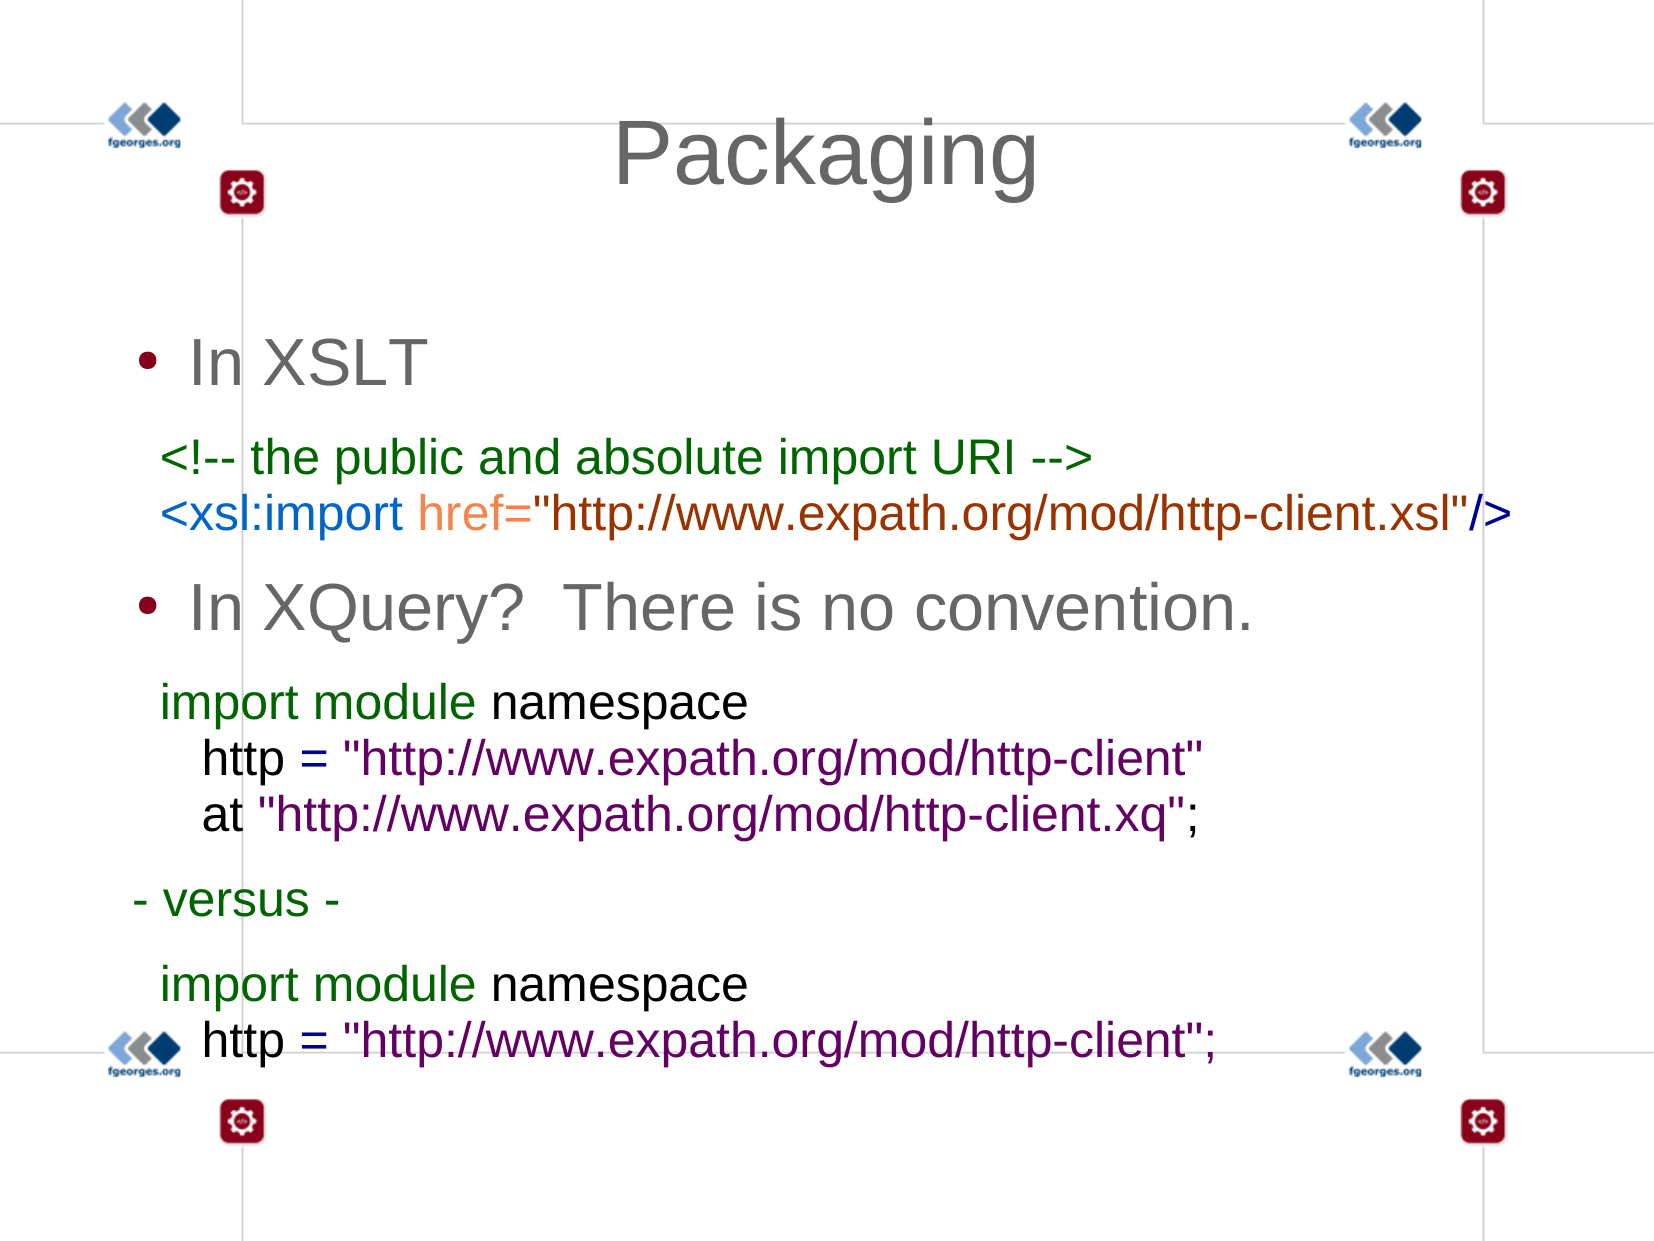

# Packaging
In XSLT
 <!-- the public and absolute import URI -->
 <xsl:import href="http://www.expath.org/mod/http-client.xsl"/>
In XQuery? There is no convention.
 import module namespace
 http = "http://www.expath.org/mod/http-client"
 at "http://www.expath.org/mod/http-client.xq";
 - versus -
 import module namespace
 http = "http://www.expath.org/mod/http-client";